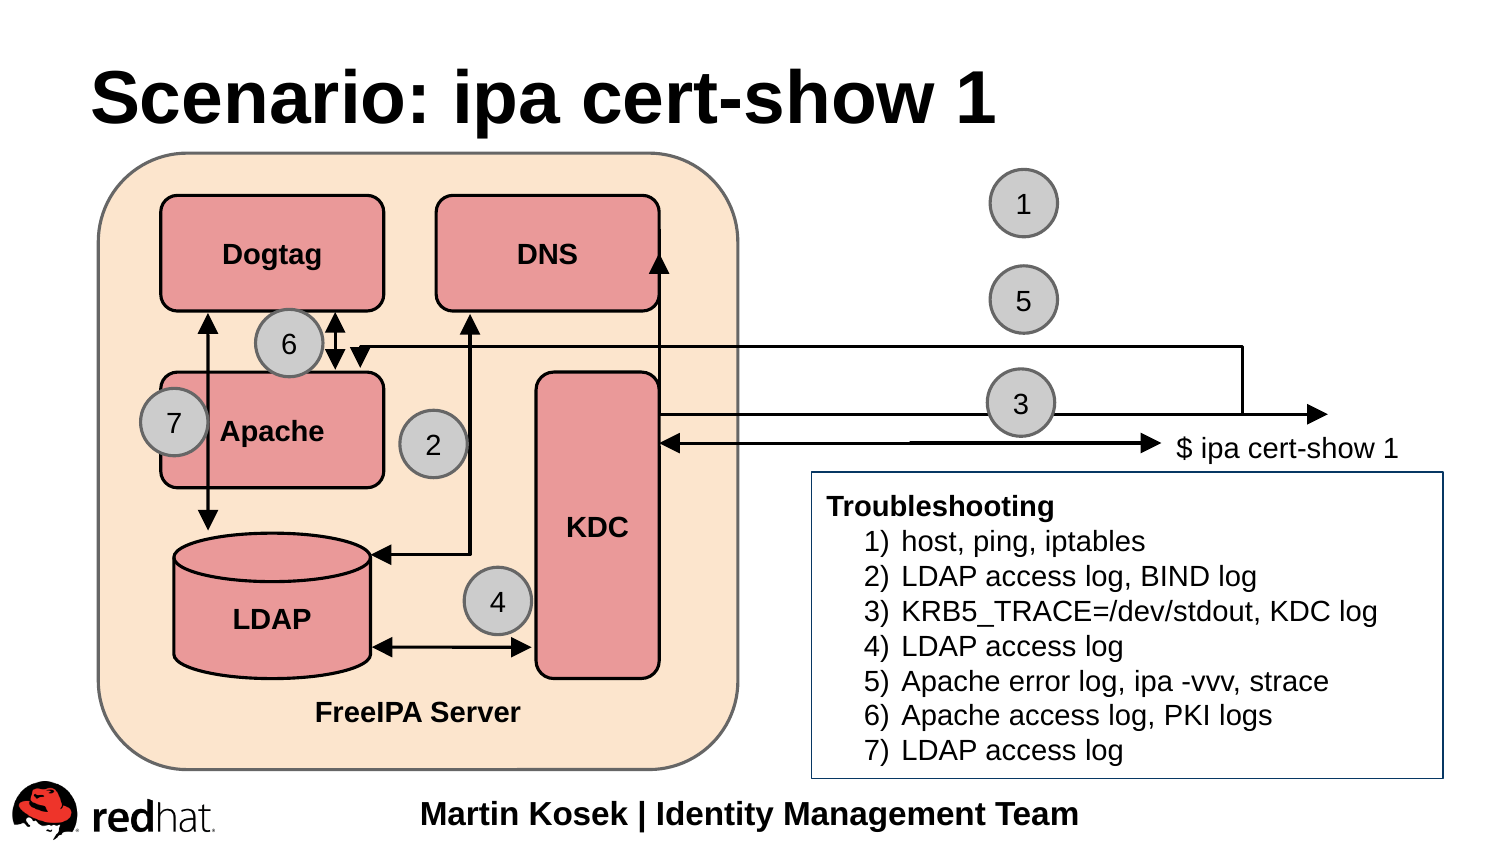

# Scenario: ipa cert-show 1
FreeIPA Server
1
Dogtag
DNS
5
6
3
Apache
KDC
7
2
$ ipa cert-show 1
Troubleshooting
host, ping, iptables
LDAP access log, BIND log
KRB5_TRACE=/dev/stdout, KDC log
LDAP access log
Apache error log, ipa -vvv, strace
Apache access log, PKI logs
LDAP access log
LDAP
4